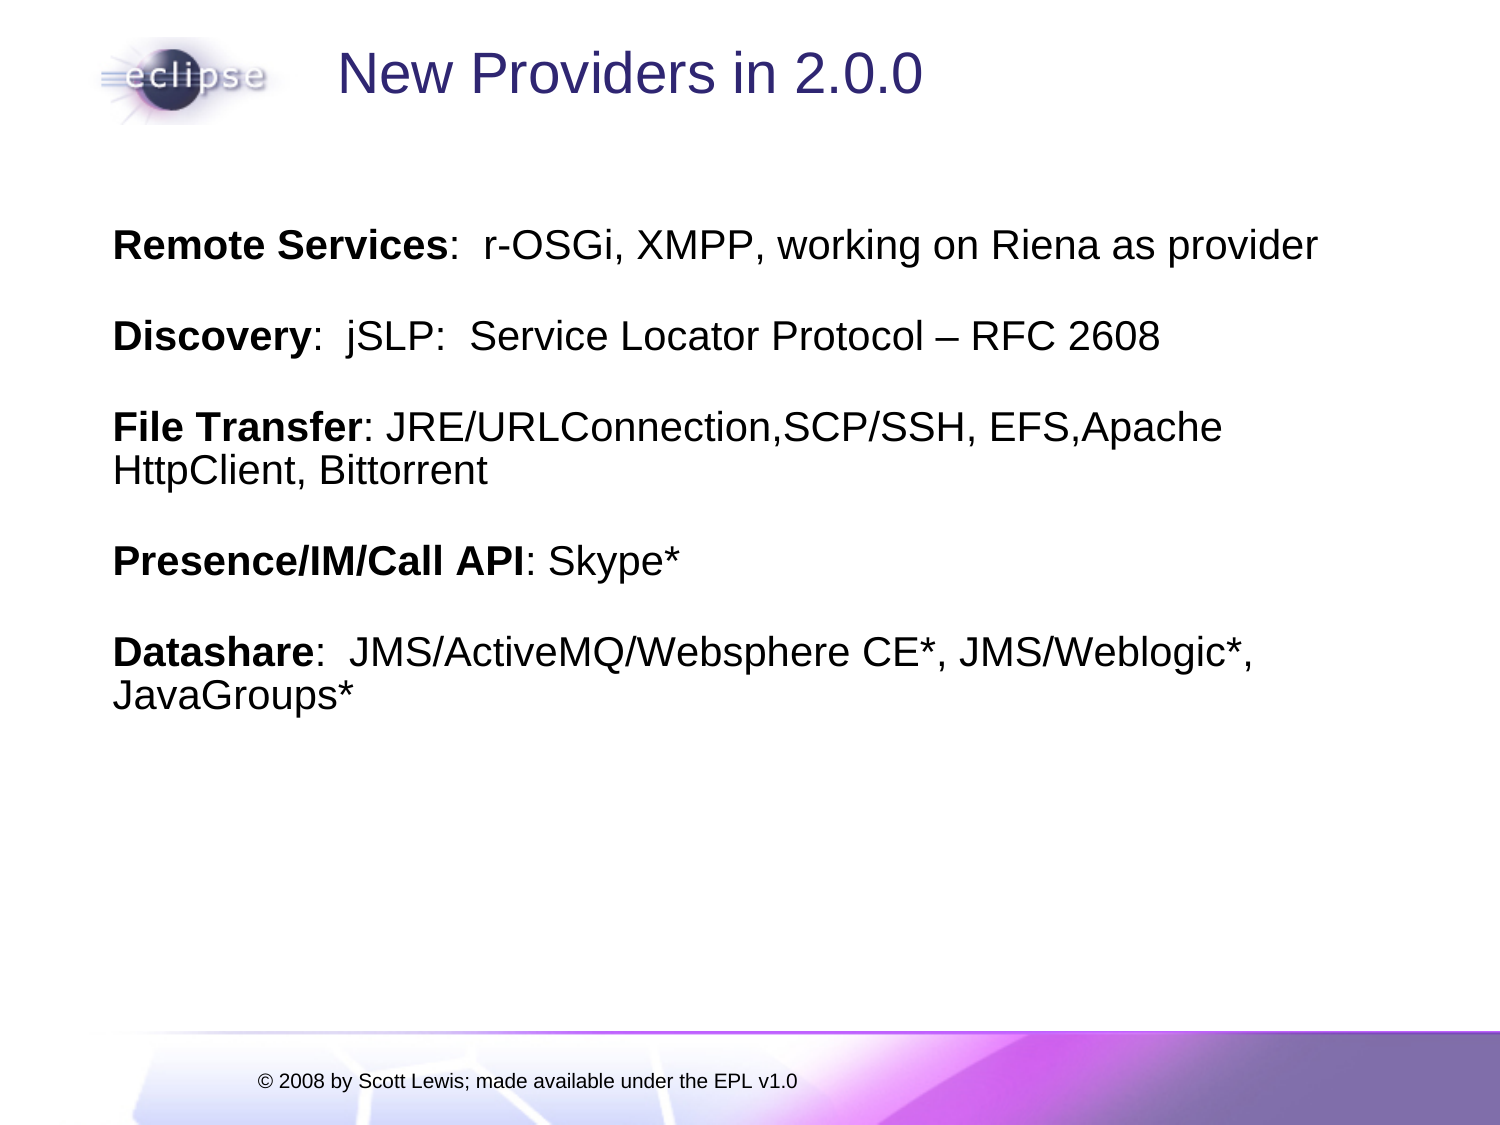

# New Providers in 2.0.0
Remote Services: r-OSGi, XMPP, working on Riena as provider
Discovery: jSLP: Service Locator Protocol – RFC 2608
File Transfer: JRE/URLConnection,SCP/SSH, EFS,Apache HttpClient, Bittorrent
Presence/IM/Call API: Skype*
Datashare: JMS/ActiveMQ/Websphere CE*, JMS/Weblogic*, JavaGroups*